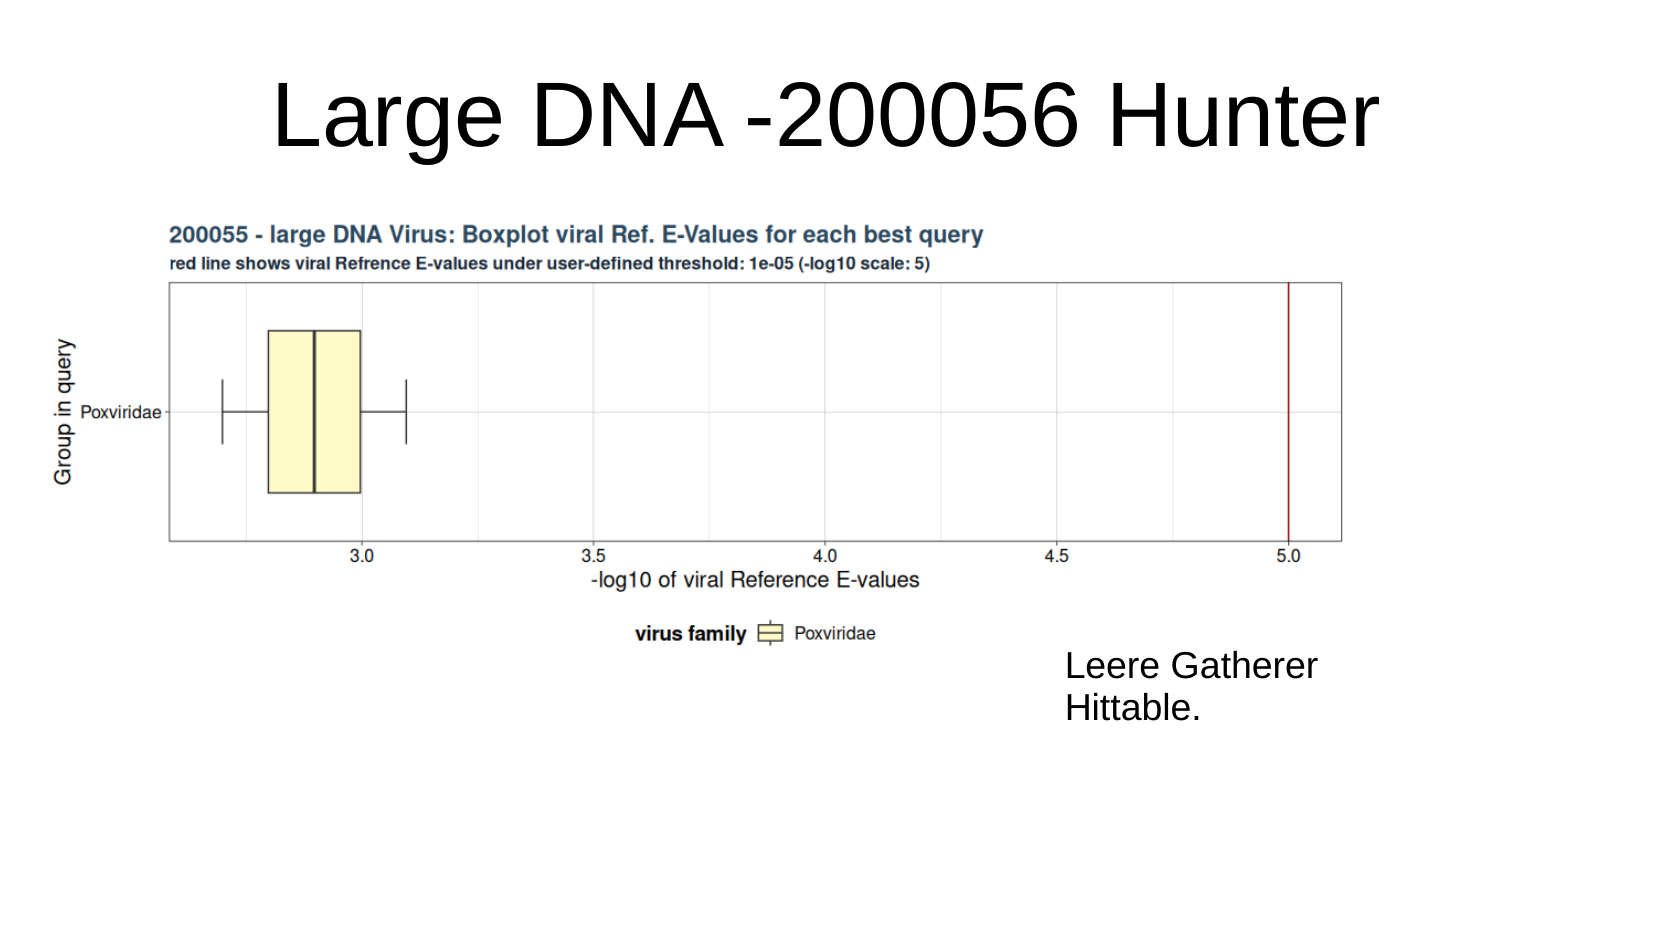

Large DNA -200056 Hunter
#
Leere Gatherer Hittable.